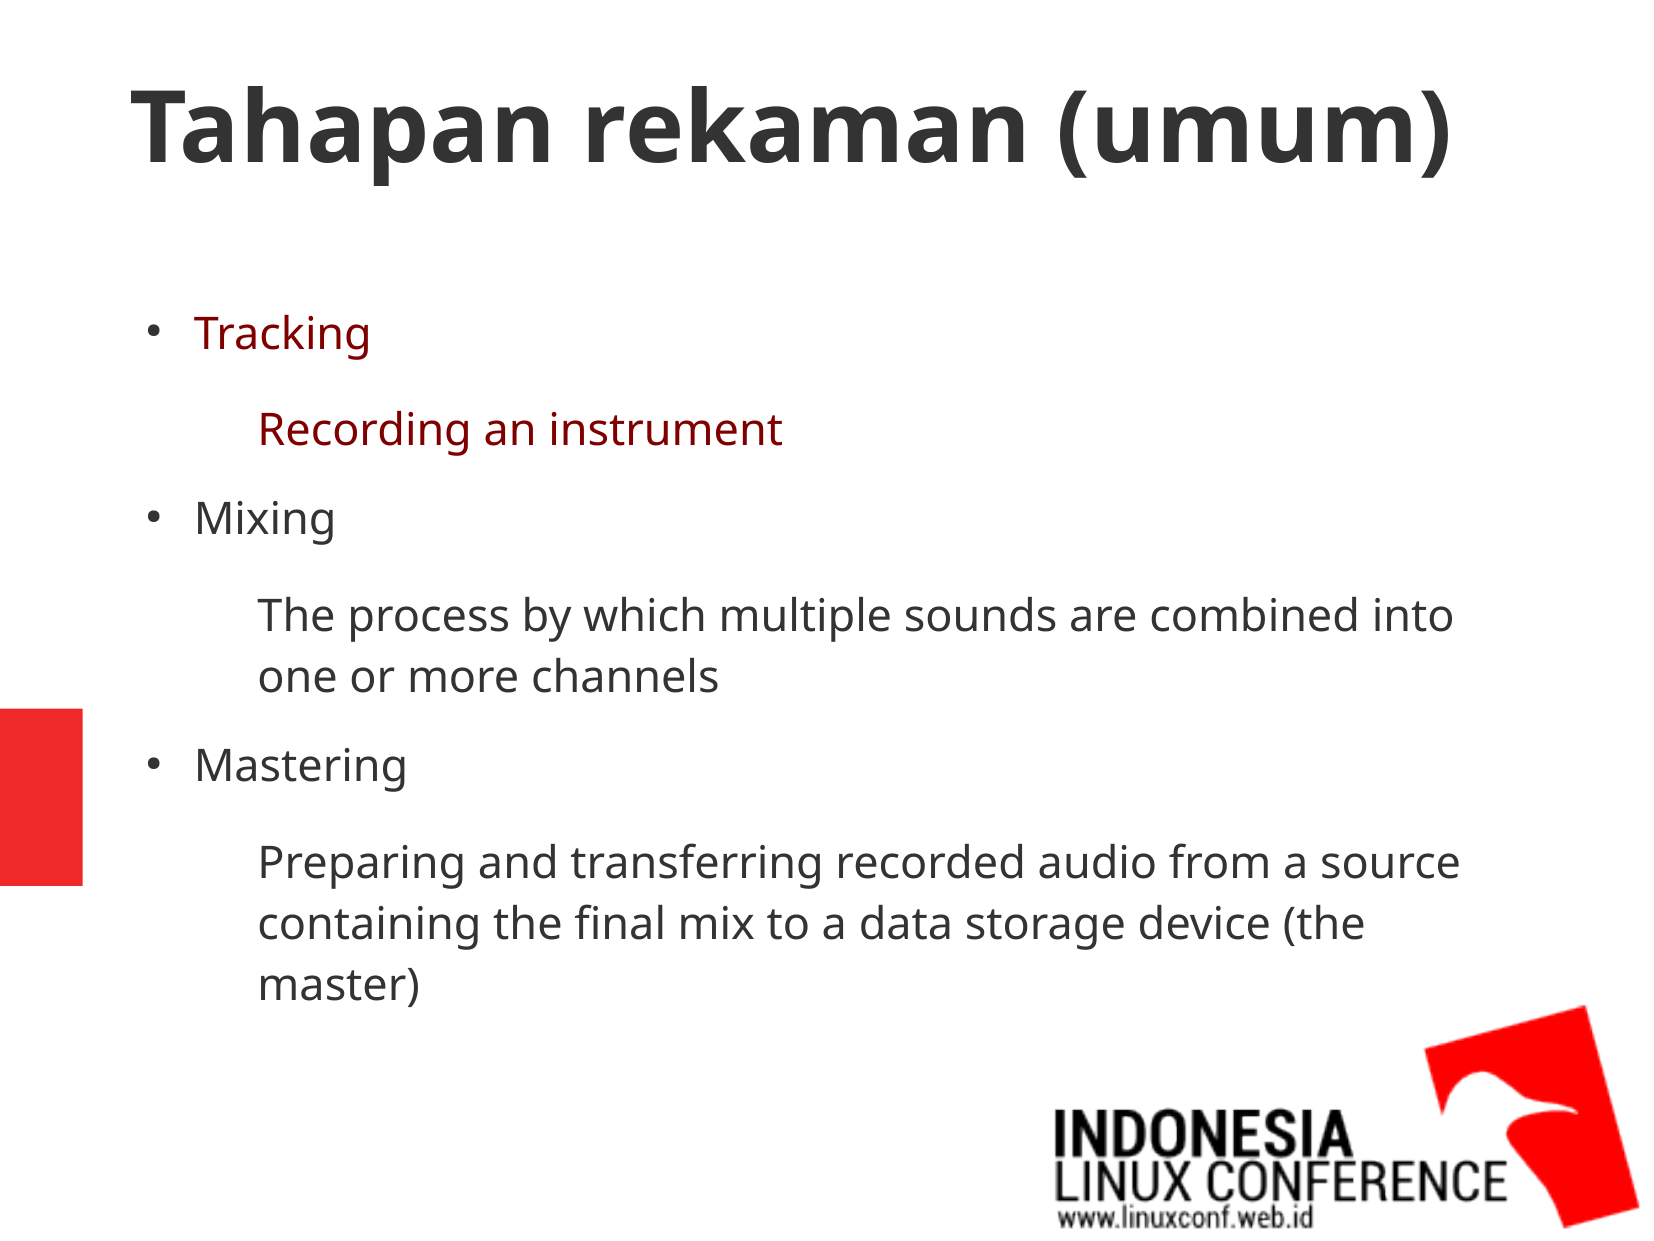

# Tahapan rekaman (umum)
Tracking
Recording an instrument
Mixing
The process by which multiple sounds are combined into one or more channels
Mastering
Preparing and transferring recorded audio from a source containing the final mix to a data storage device (the master)